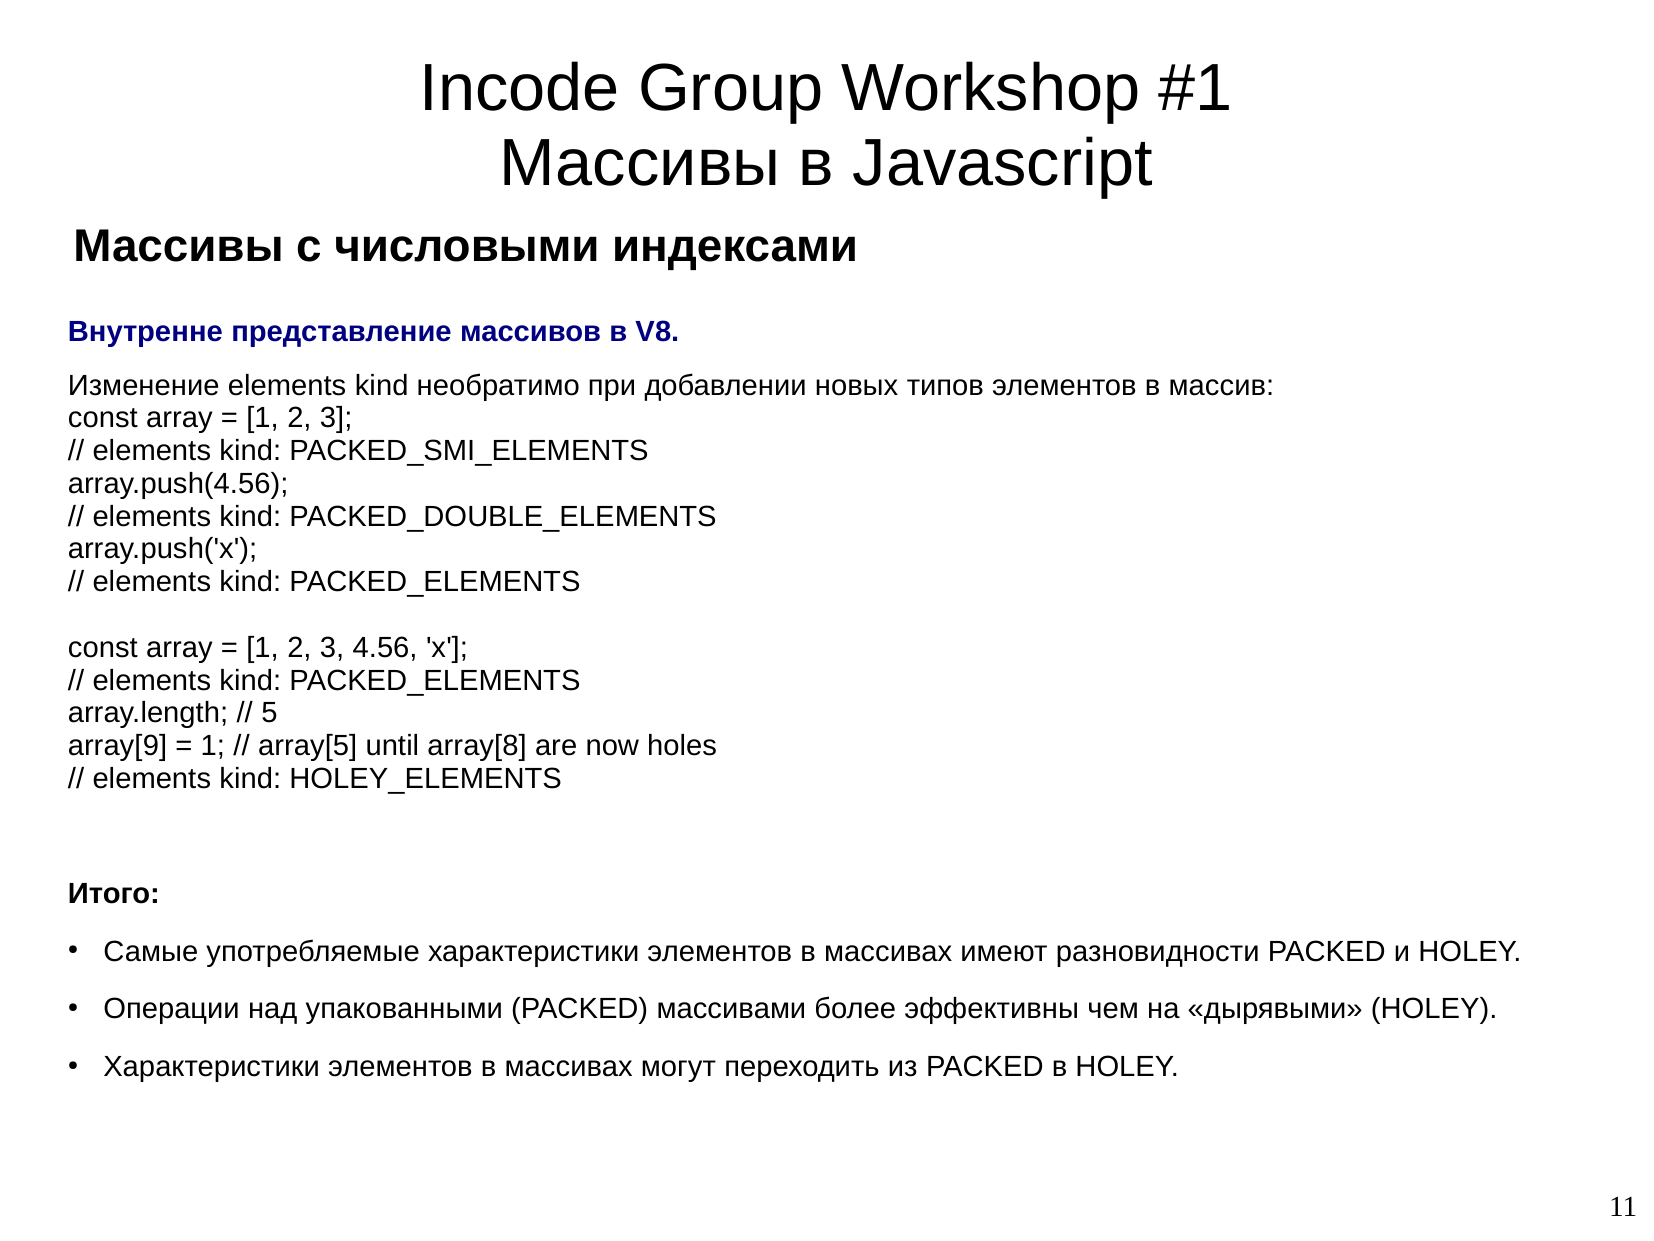

# Incode Group Workshop #1 Массивы в Javascript
Массивы с числовыми индексами
Внутренне представление массивов в V8.
Изменение elements kind необратимо при добавлении новых типов элементов в массив:
const array = [1, 2, 3];
// elements kind: PACKED_SMI_ELEMENTS
array.push(4.56);
// elements kind: PACKED_DOUBLE_ELEMENTS
array.push('x');
// elements kind: PACKED_ELEMENTS
const array = [1, 2, 3, 4.56, 'x'];
// elements kind: PACKED_ELEMENTS
array.length; // 5
array[9] = 1; // array[5] until array[8] are now holes
// elements kind: HOLEY_ELEMENTS
Итого:
Самые употребляемые характеристики элементов в массивах имеют разновидности PACKED и HOLEY.
Операции над упакованными (PACKED) массивами более эффективны чем на «дырявыми» (HOLEY).
Характеристики элементов в массивах могут переходить из PACKED в HOLEY.
11